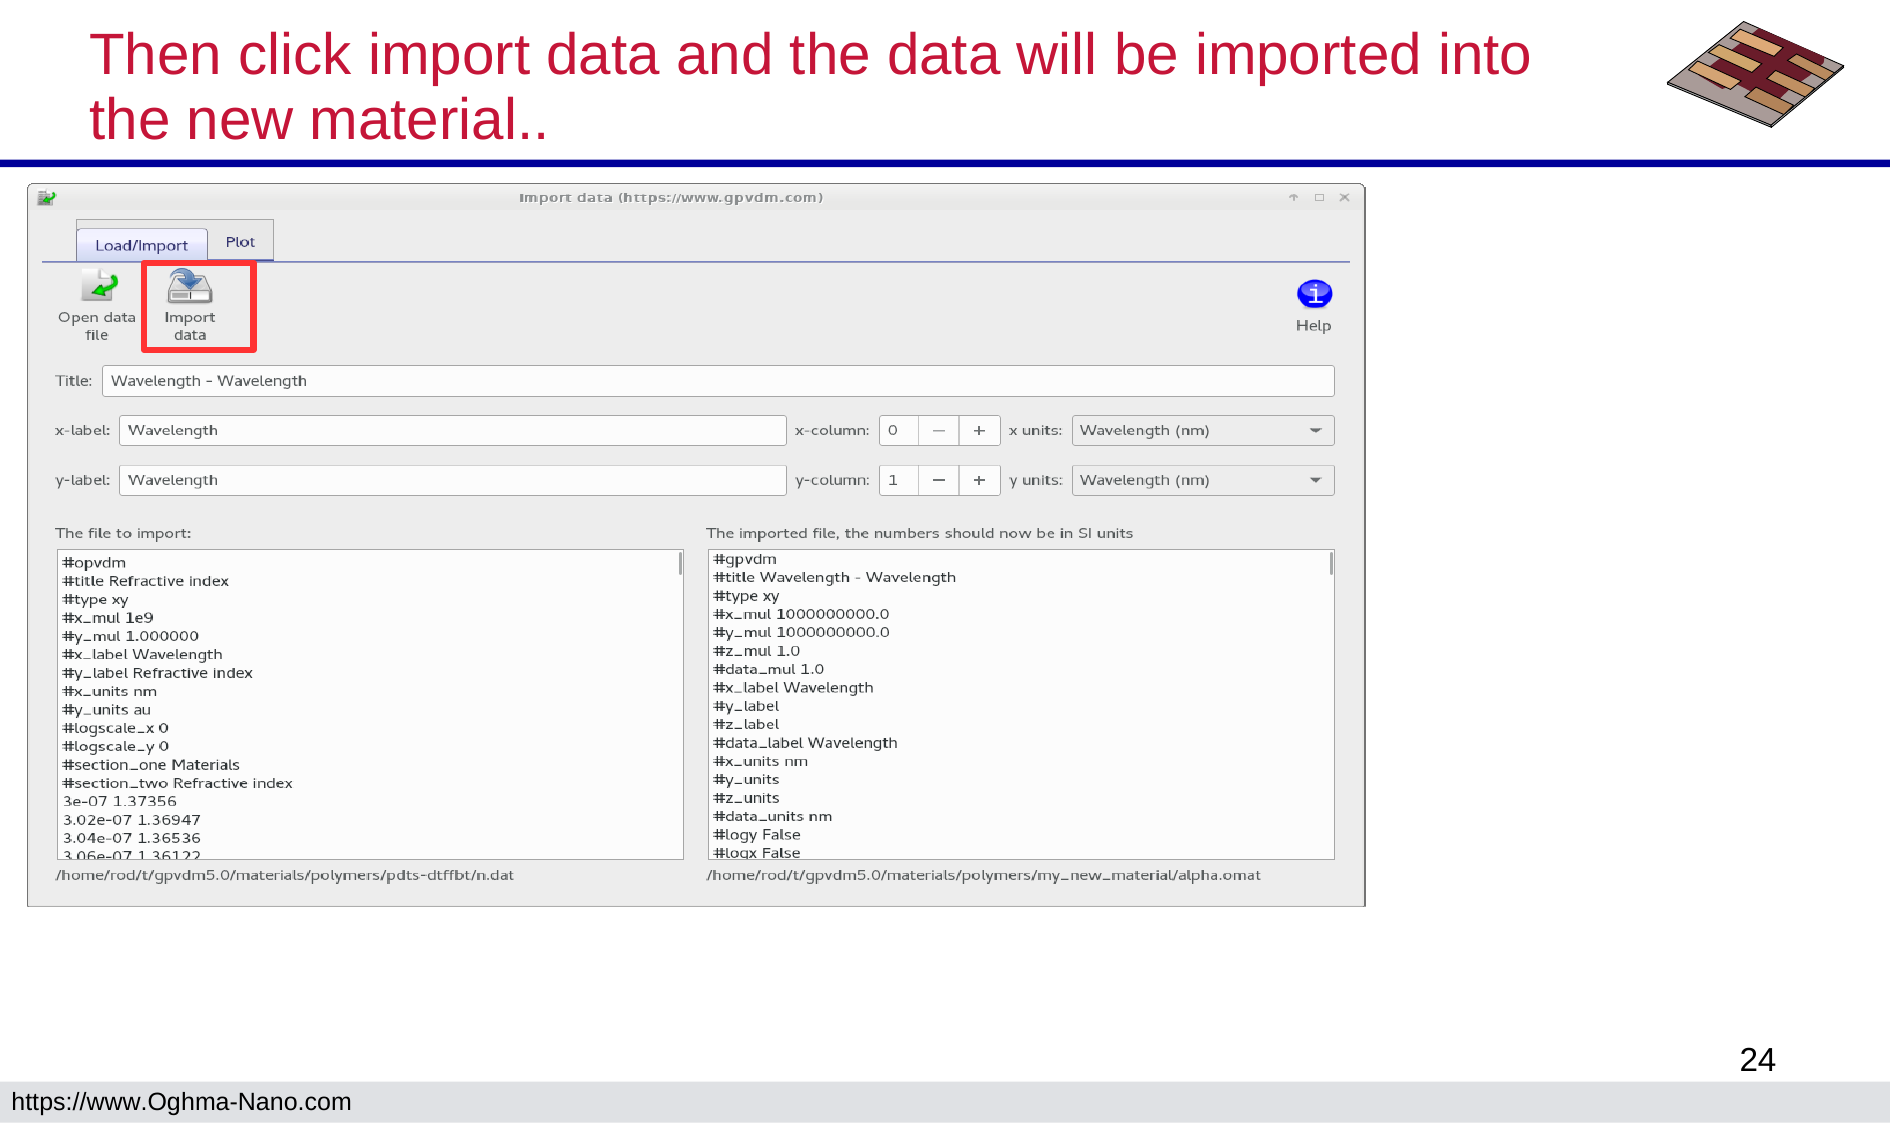

# Then click import data and the data will be imported into the new material..